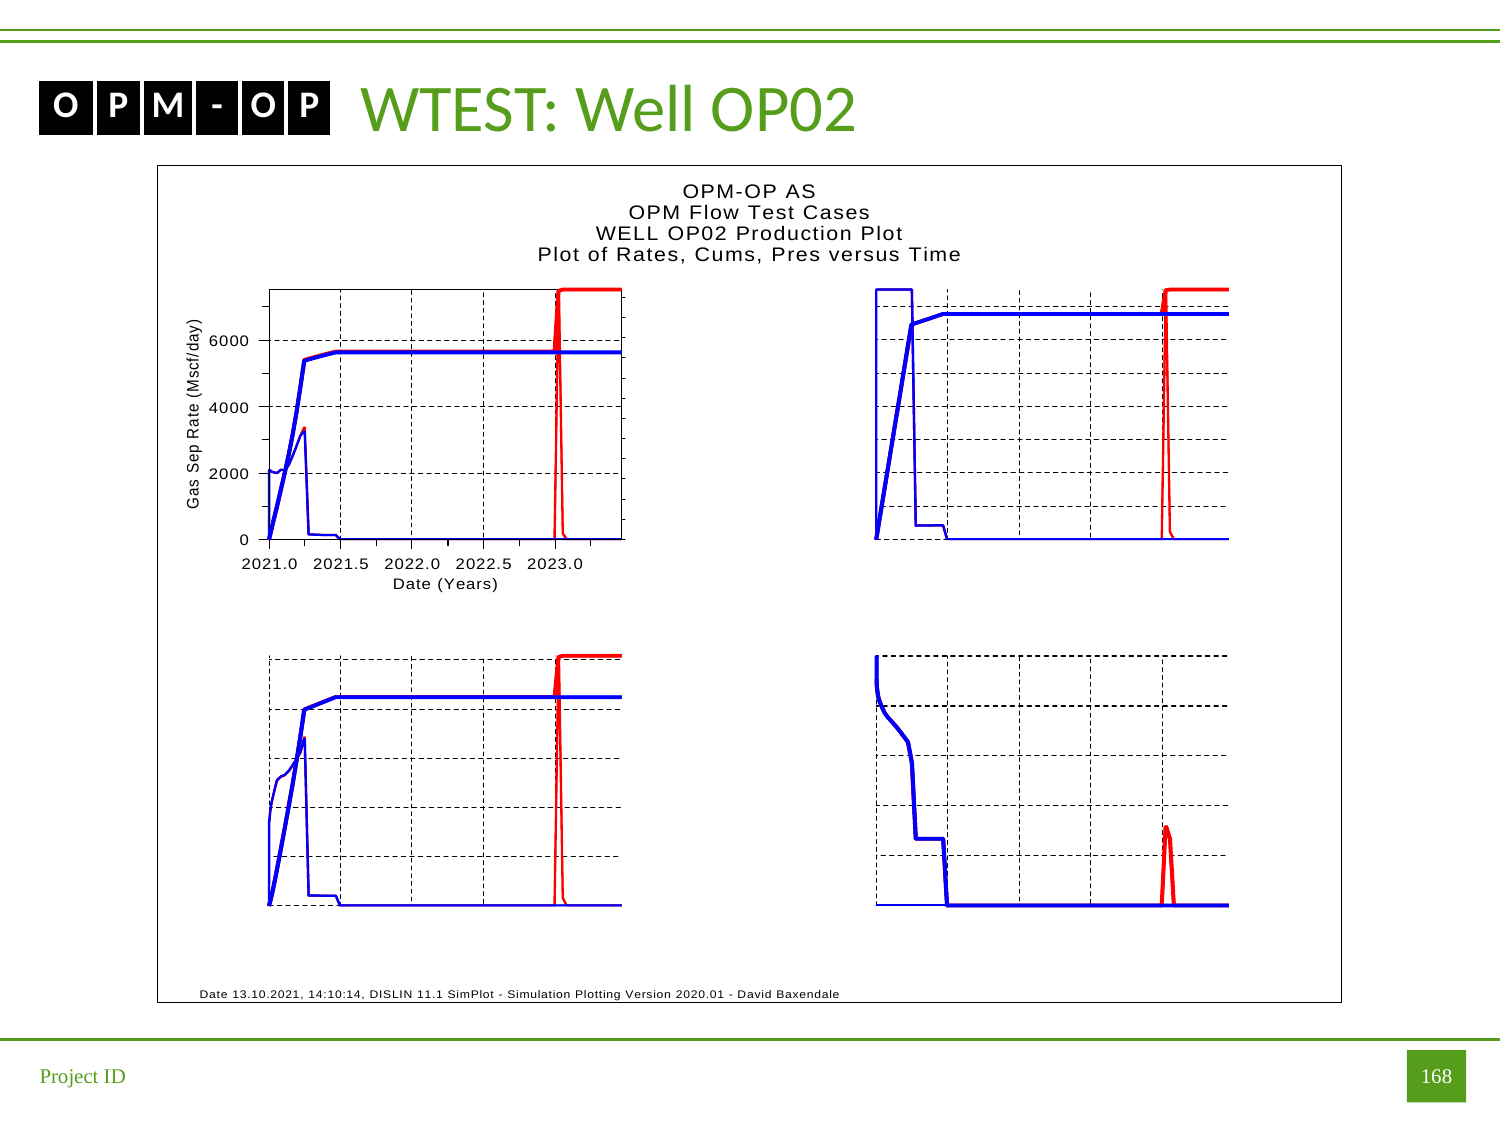

# WTEST: well OP02
Project ID
168